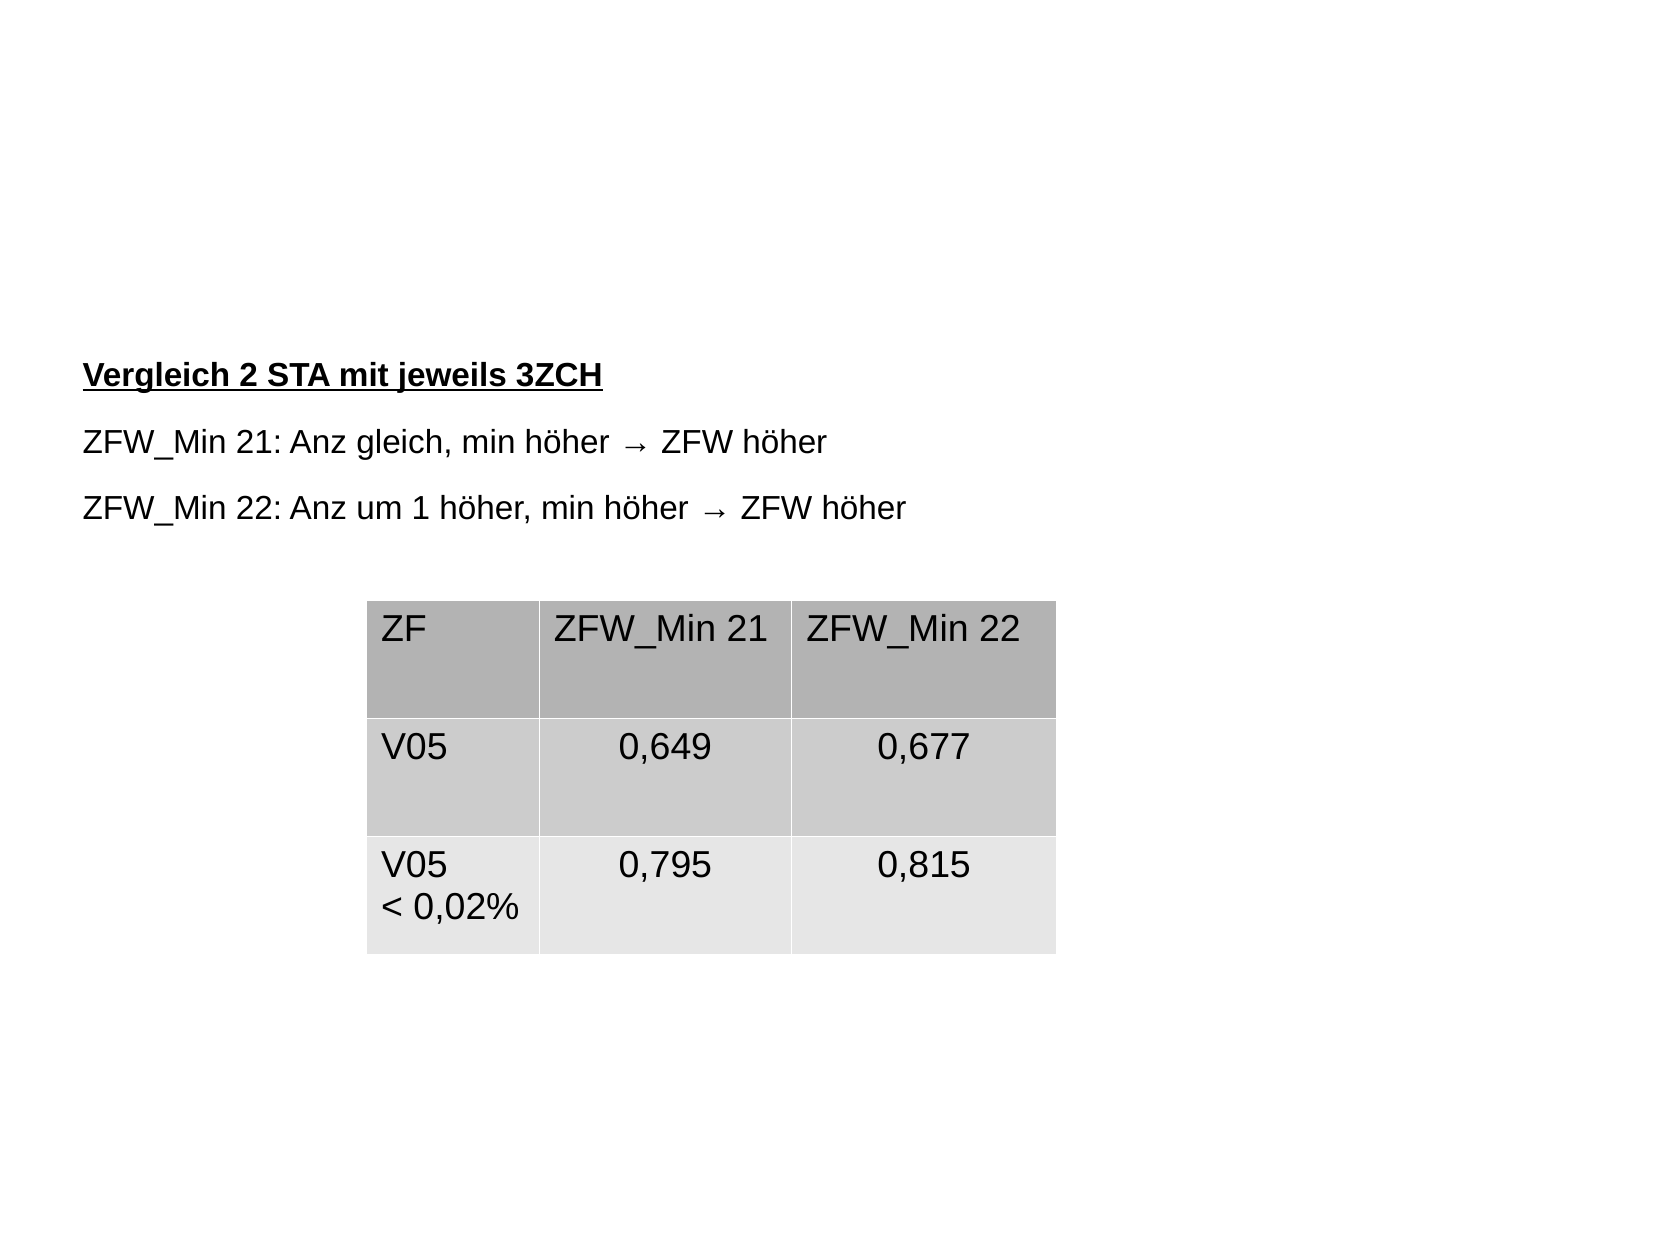

#
Vergleich 2 STA mit jeweils 3ZCH
ZFW_Min 21: Anz gleich, min höher → ZFW höher
ZFW_Min 22: Anz um 1 höher, min höher → ZFW höher
| ZF | ZFW\_Min 21 | ZFW\_Min 22 |
| --- | --- | --- |
| V05 | 0,649 | 0,677 |
| V05 < 0,02% | 0,795 | 0,815 |